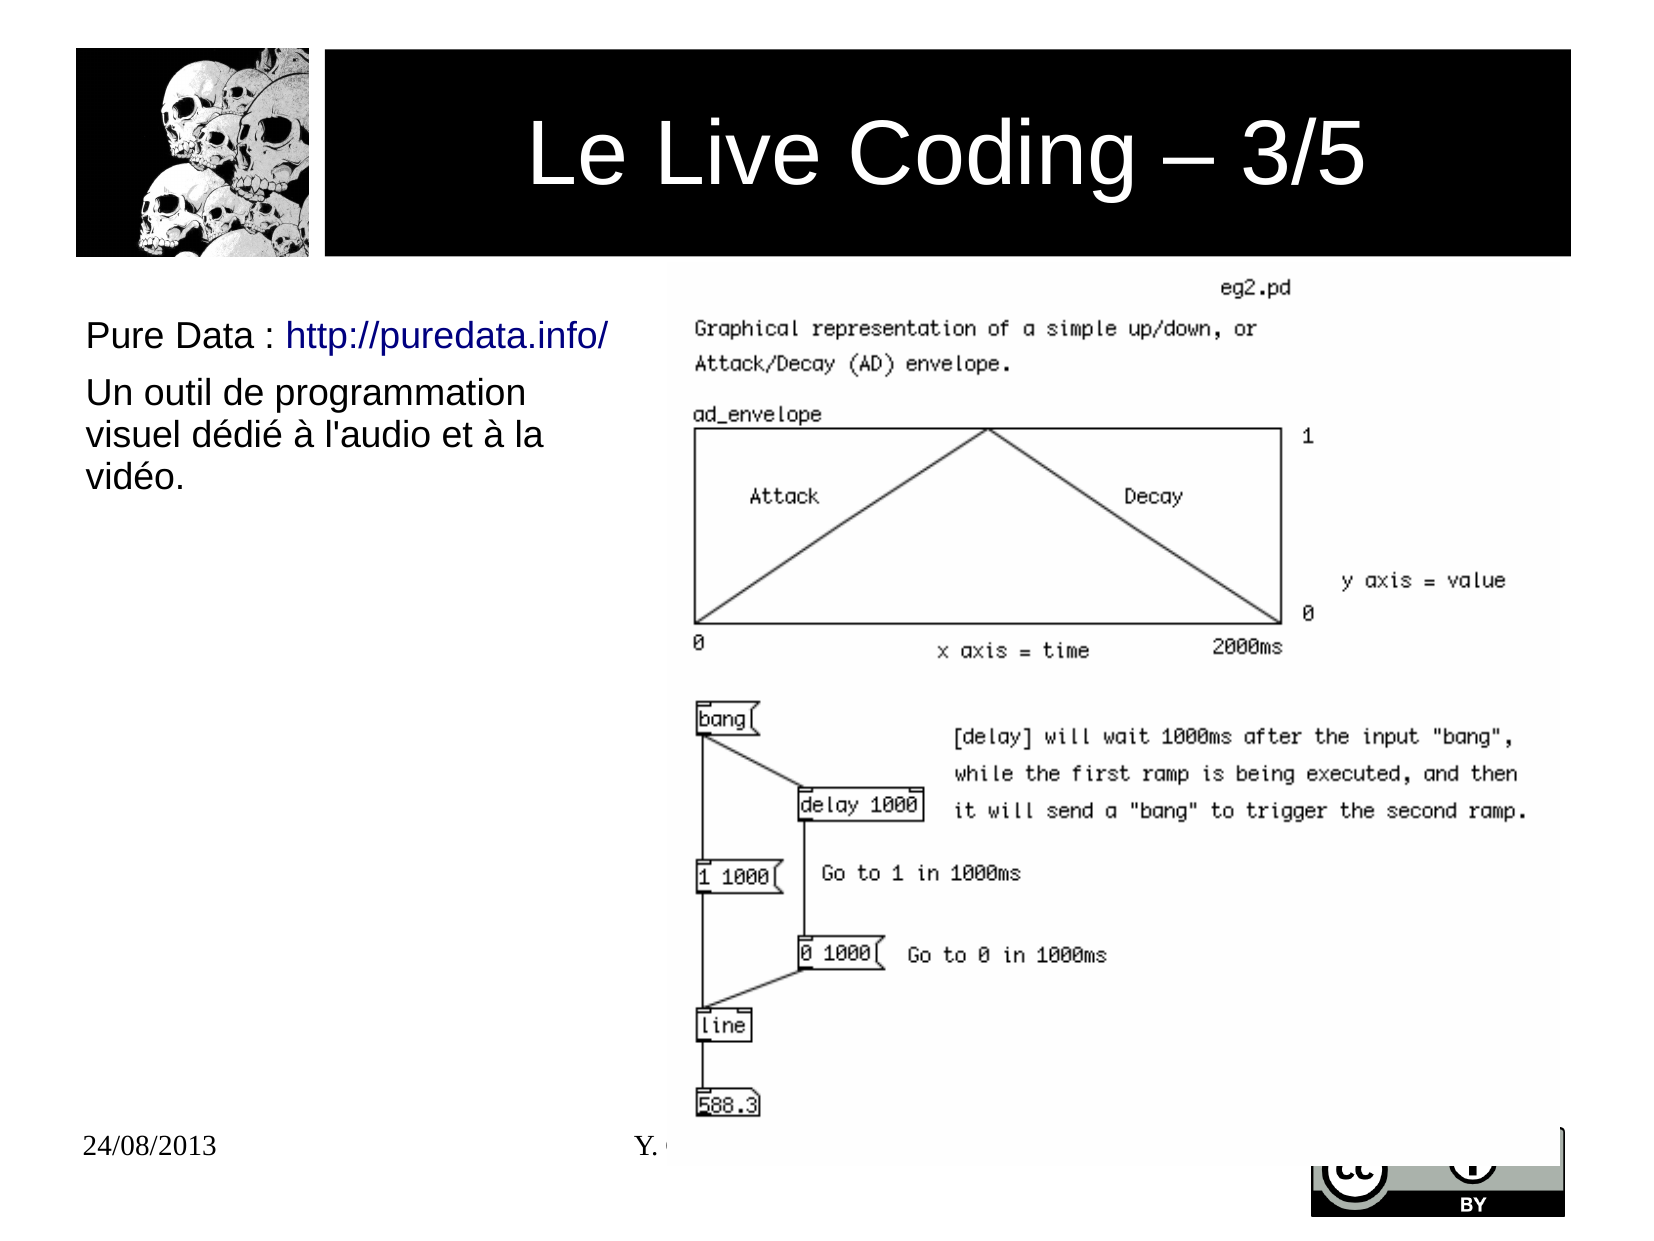

# Le Live Coding – 3/5
Pure Data : http://puredata.info/
Un outil de programmation visuel dédié à l'audio et à la vidéo.
Y. Collette
4